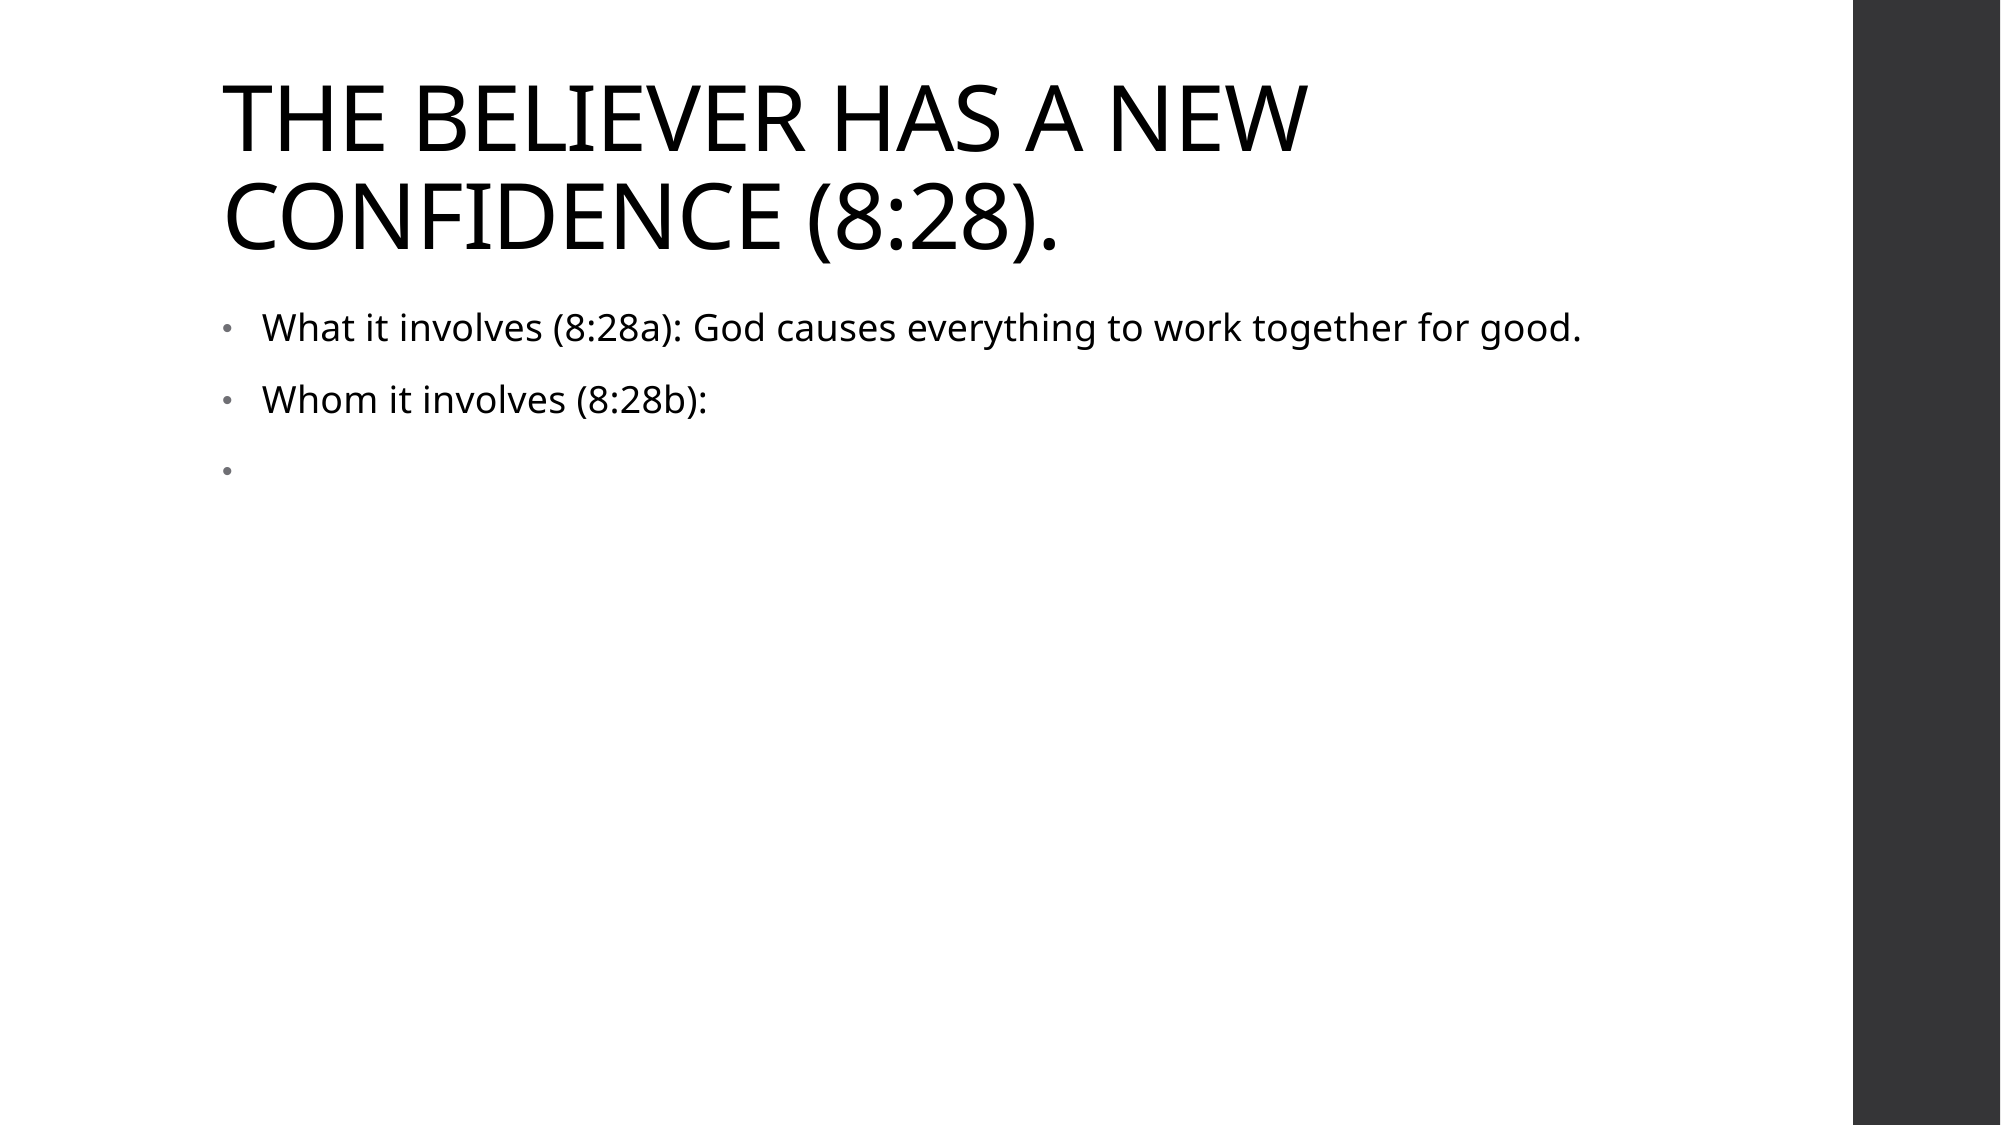

# THE BELIEVER HAS A NEW CONFIDENCE (8:28).
 What it involves (8:28a): God causes everything to work together for good.
 Whom it involves (8:28b):